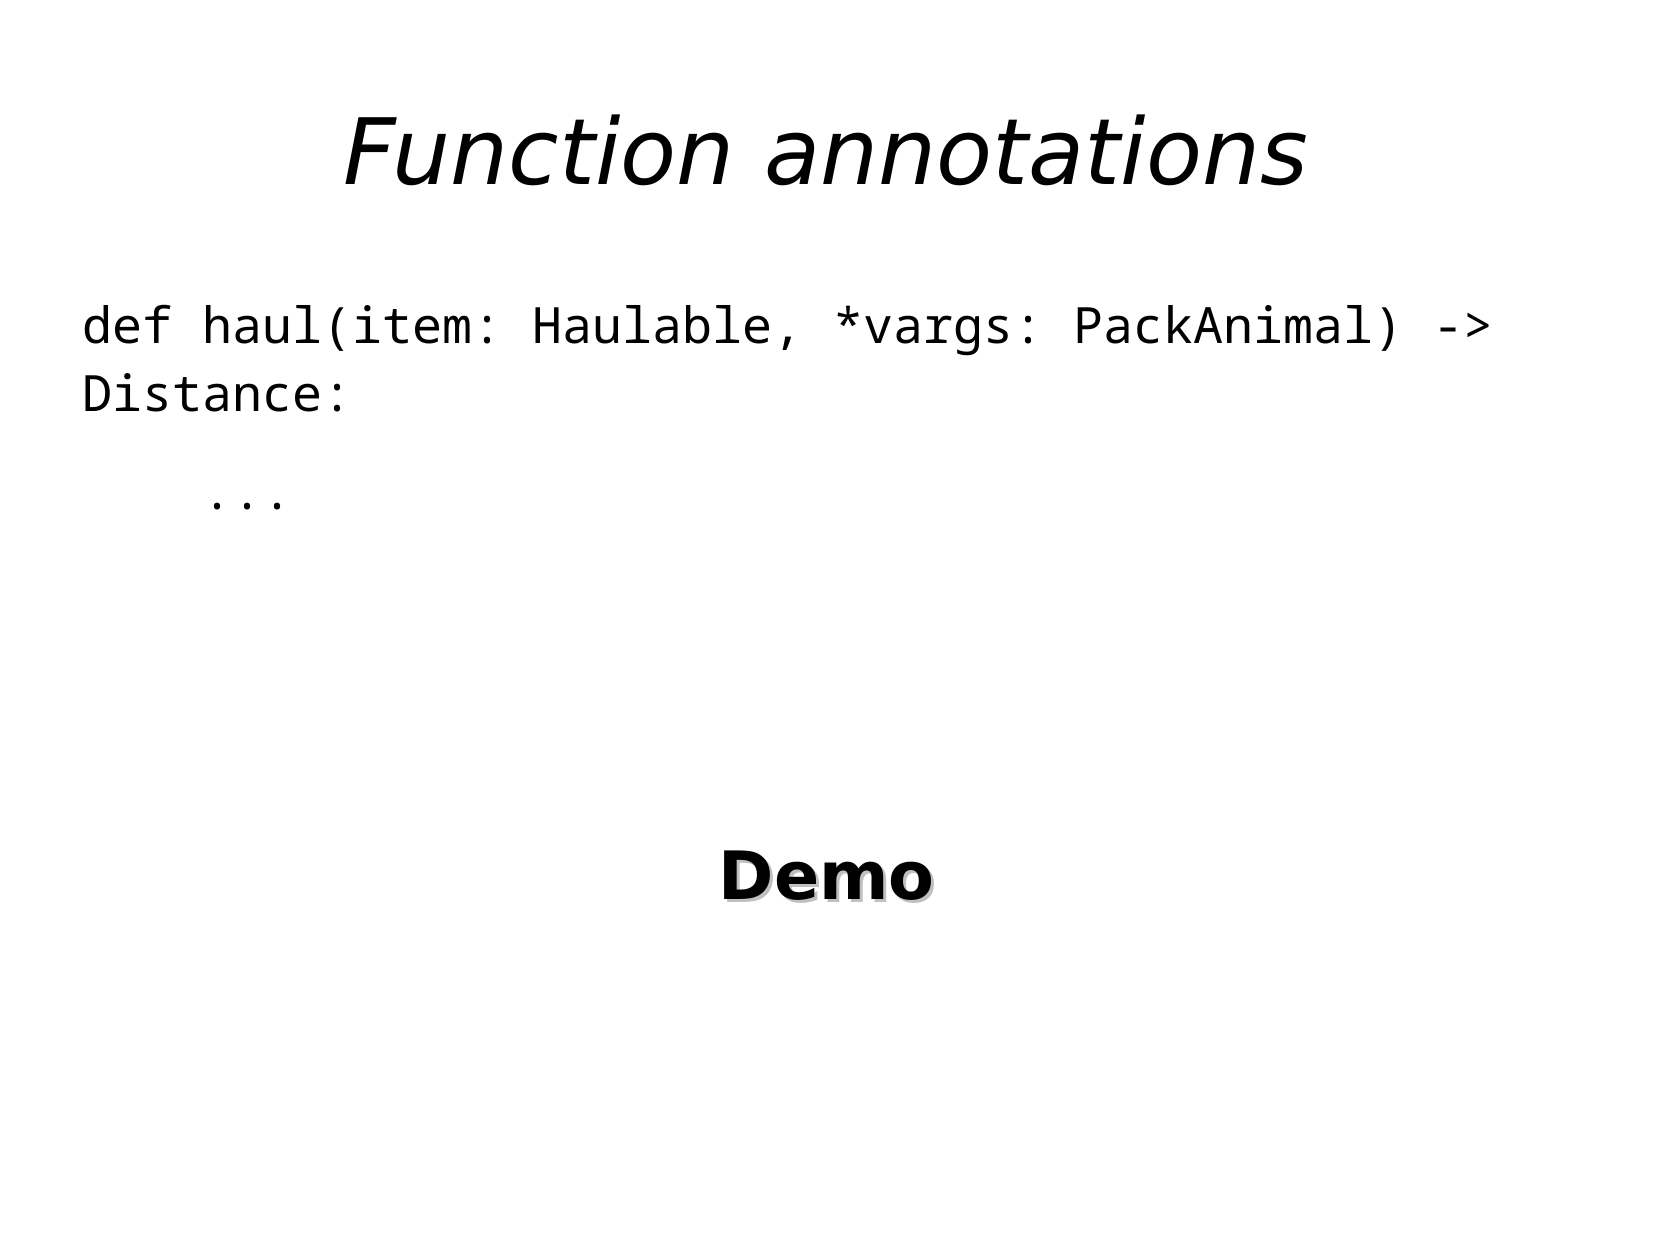

# Function annotations
def haul(item: Haulable, *vargs: PackAnimal) -> Distance:
 ...
Demo